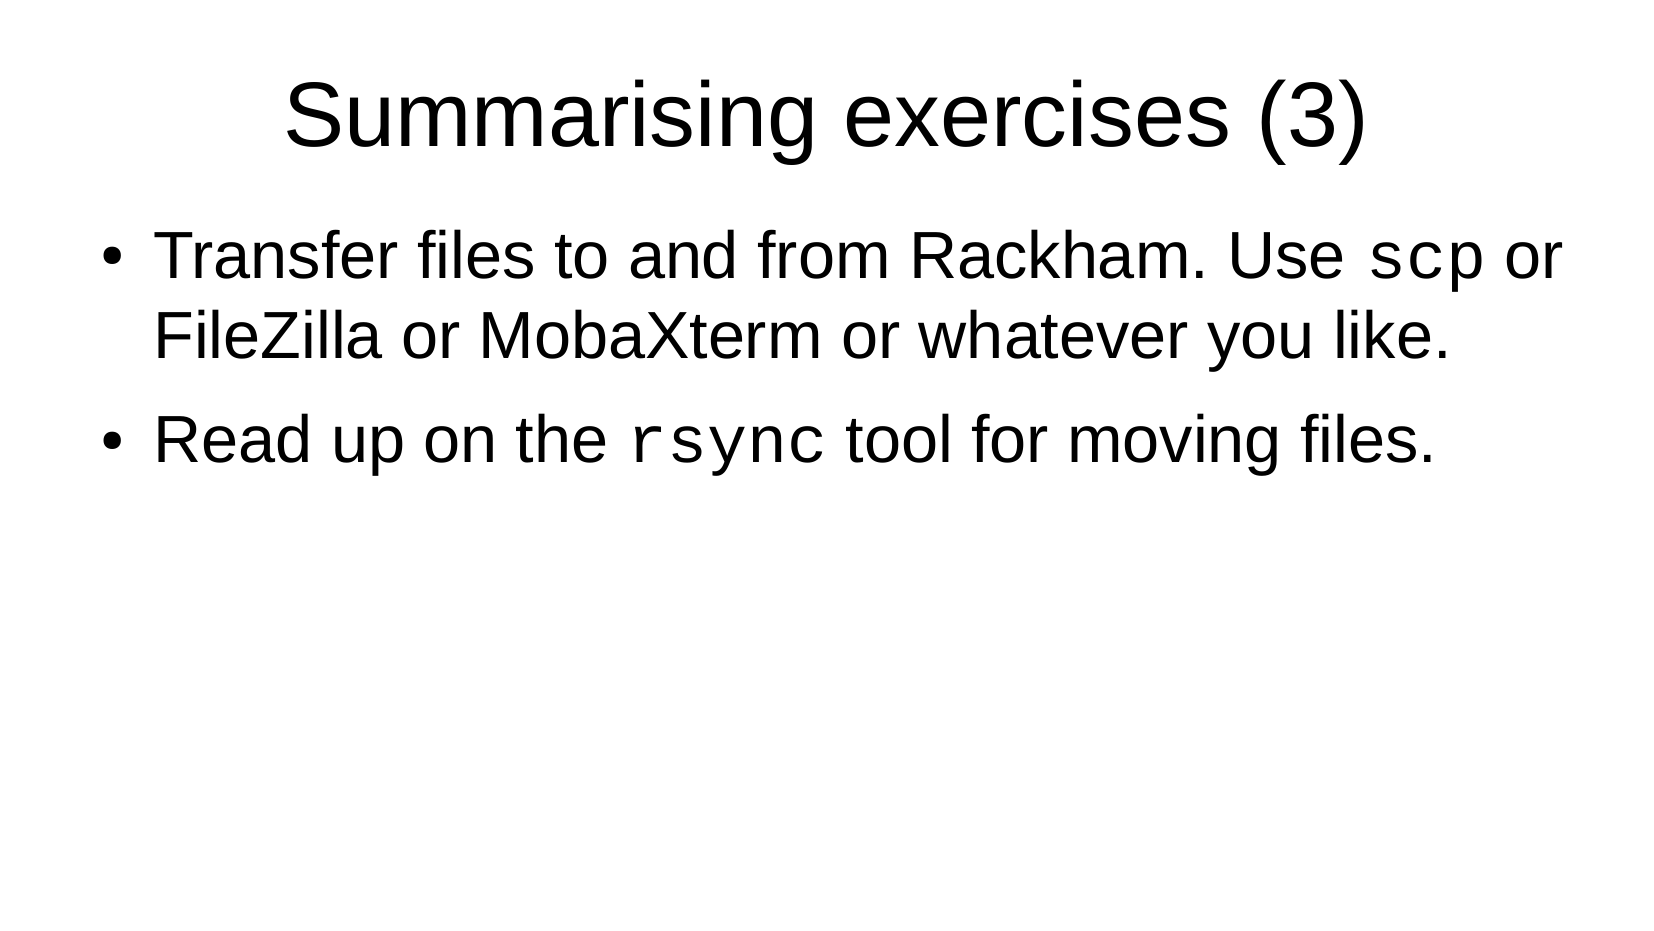

# Summarising exercises (3)
Transfer files to and from Rackham. Use scp or FileZilla or MobaXterm or whatever you like.
Read up on the rsync tool for moving files.